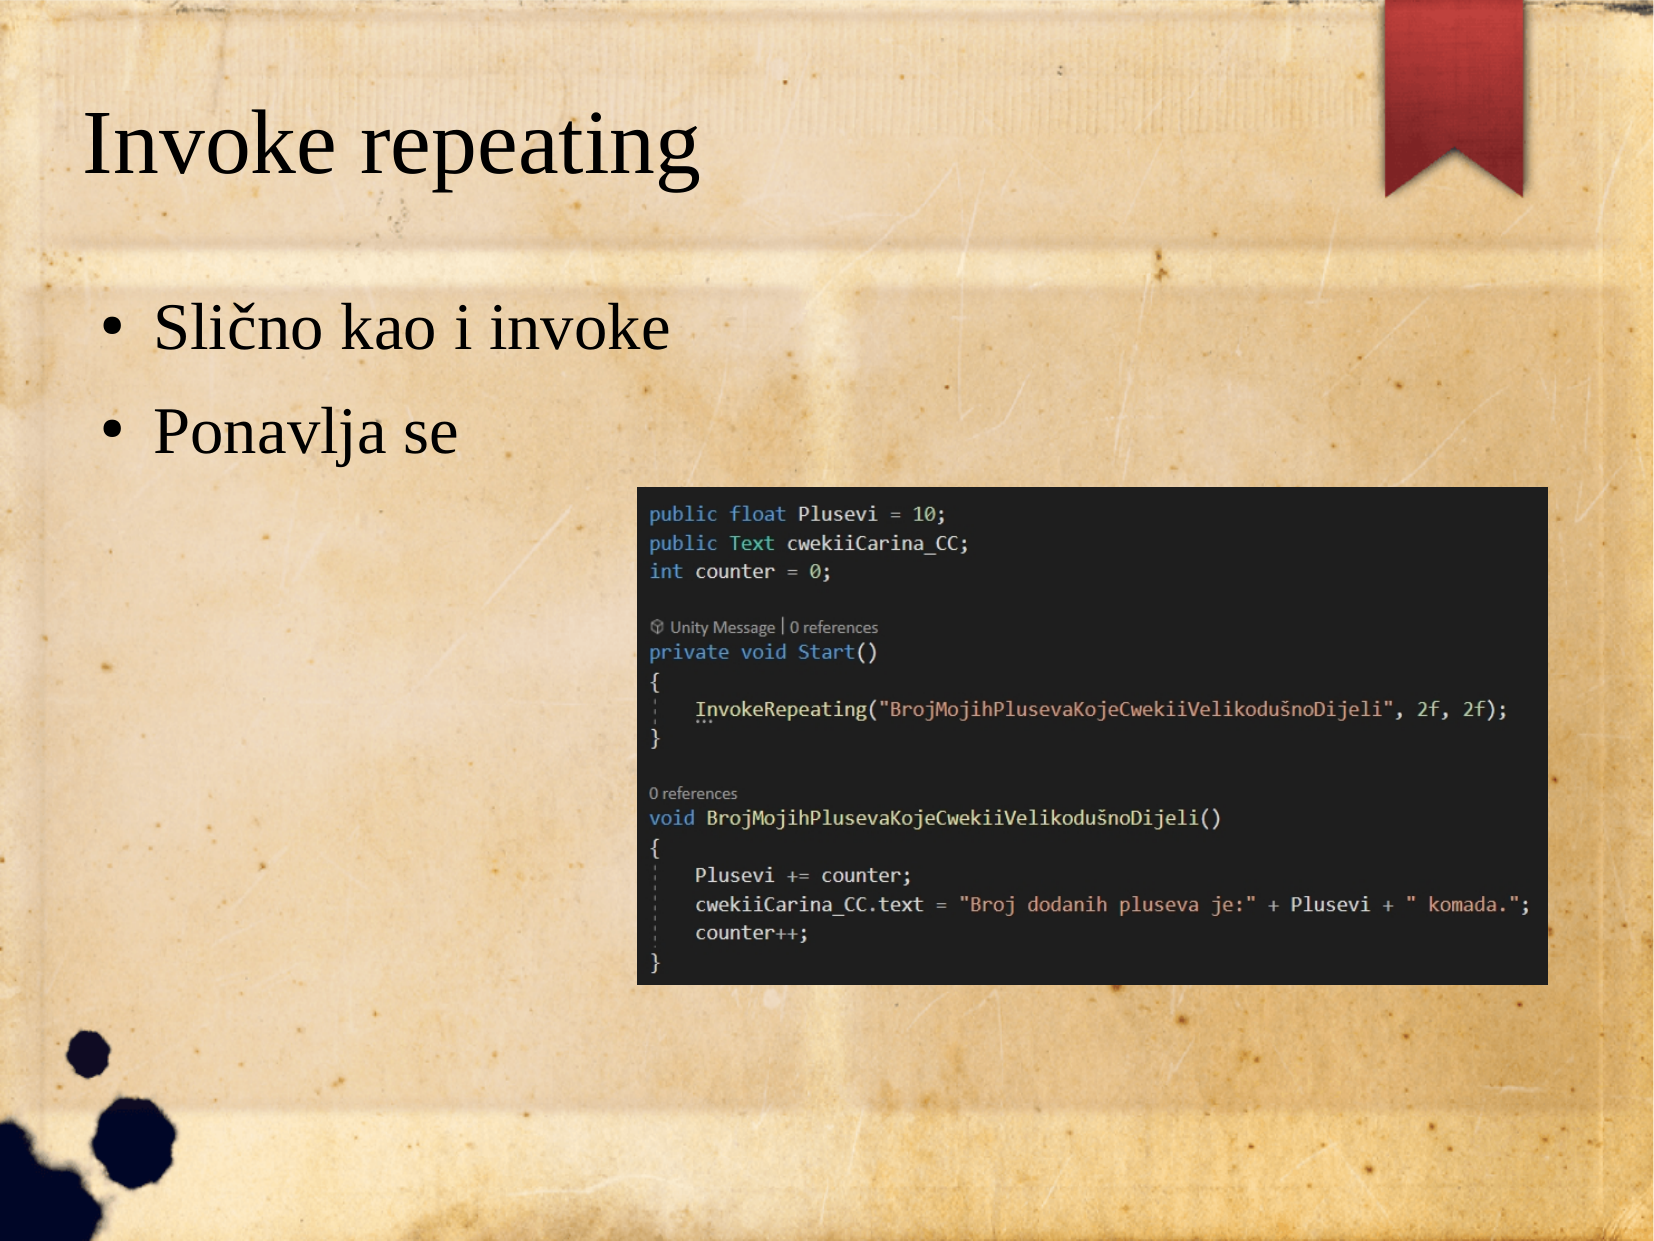

# Invoke repeating
Slično kao i invoke
Ponavlja se